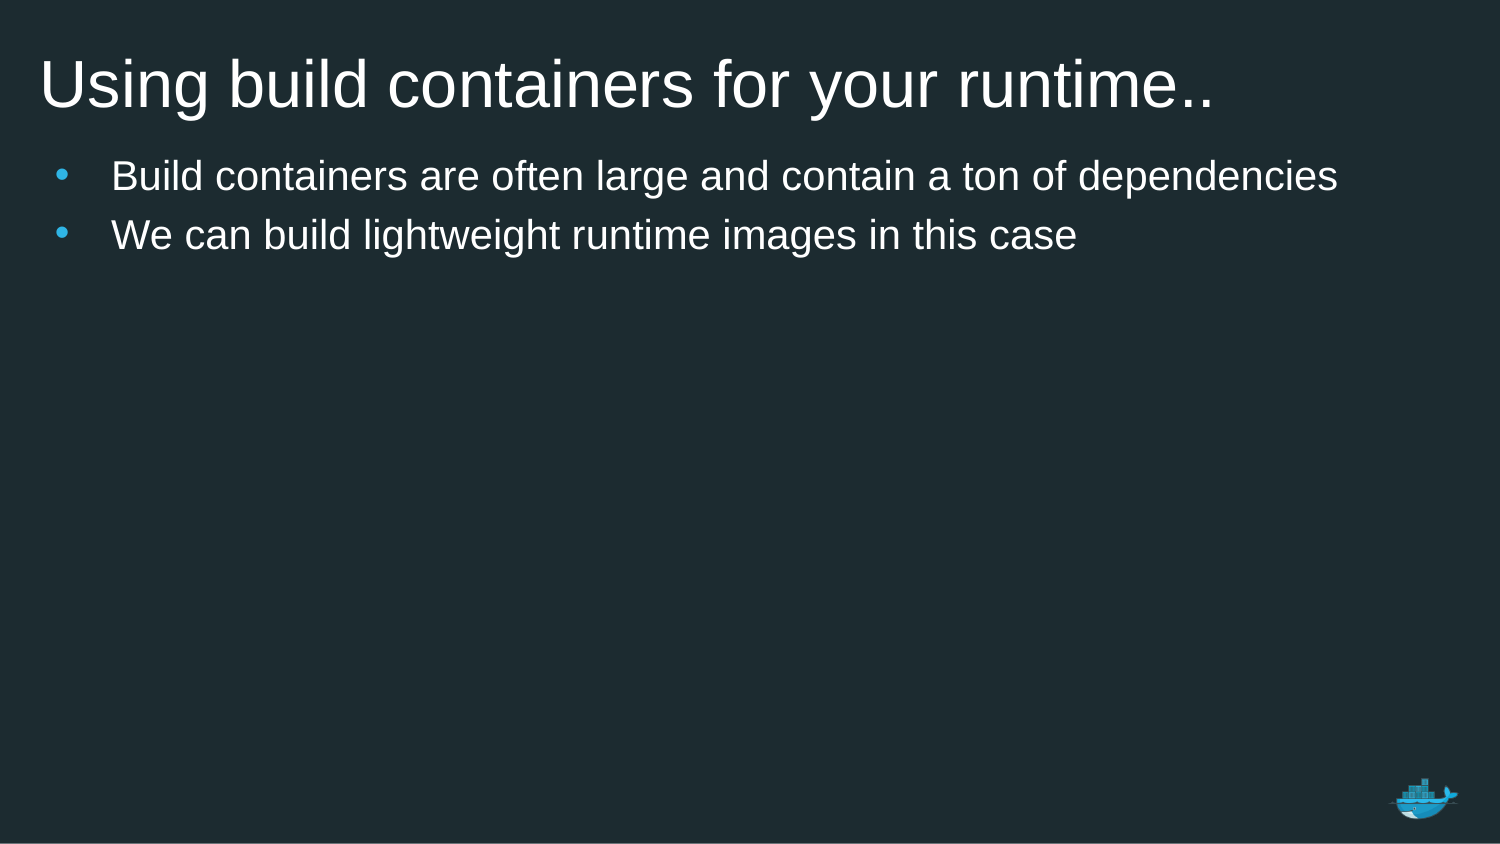

# Using build containers for your runtime..
Build containers are often large and contain a ton of dependencies
We can build lightweight runtime images in this case